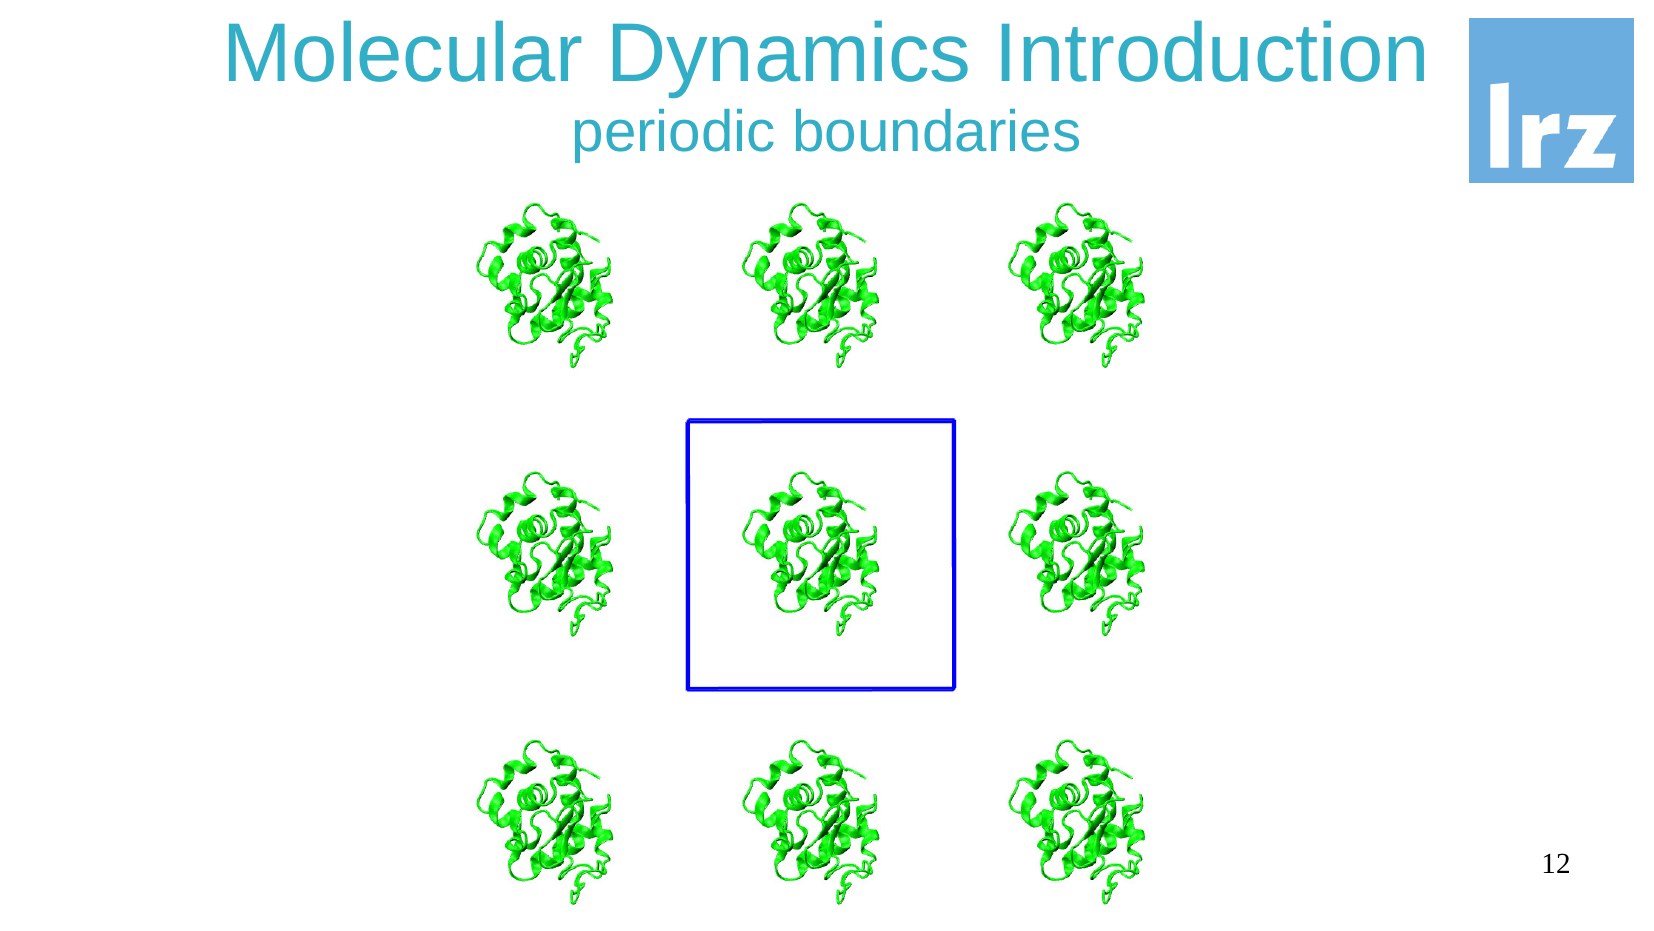

# Molecular Dynamics Introduction periodic boundaries
12